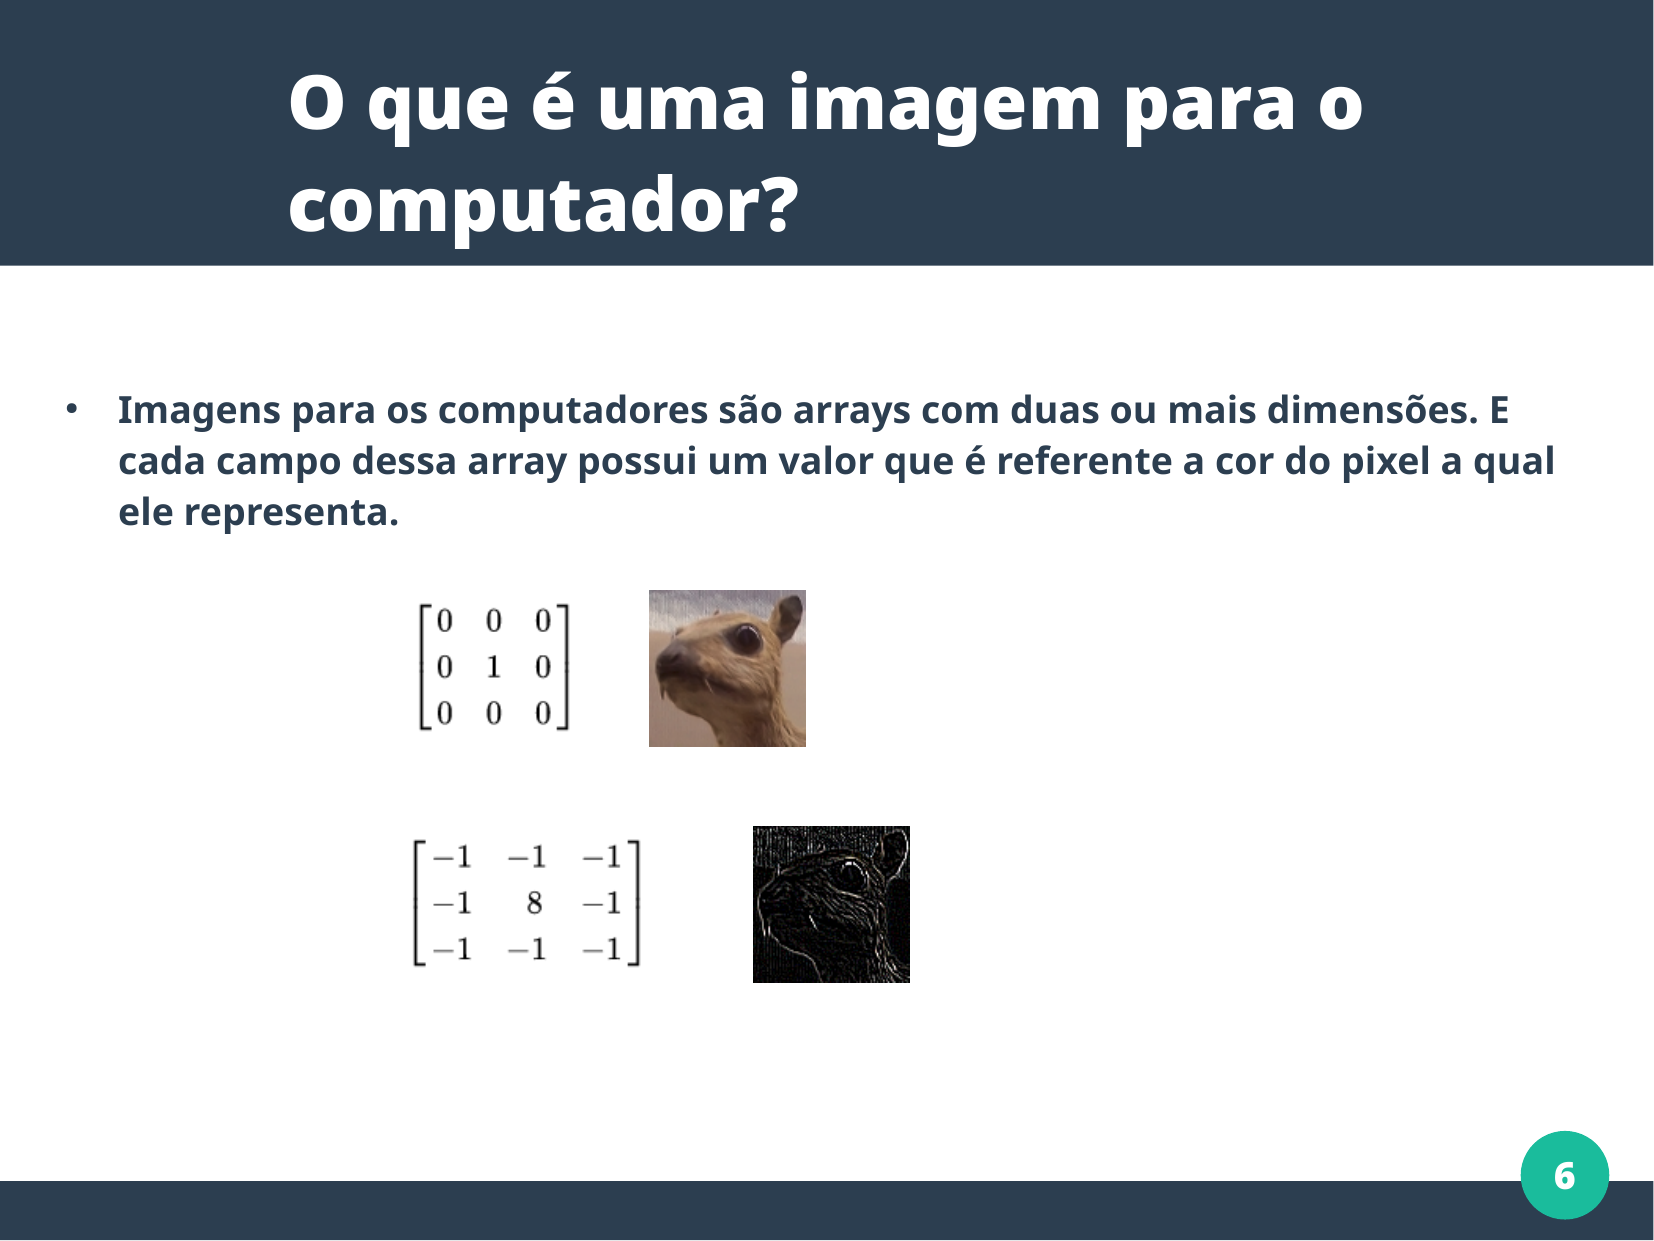

# O que é uma imagem para o computador?
Imagens para os computadores são arrays com duas ou mais dimensões. E cada campo dessa array possui um valor que é referente a cor do pixel a qual ele representa.
6